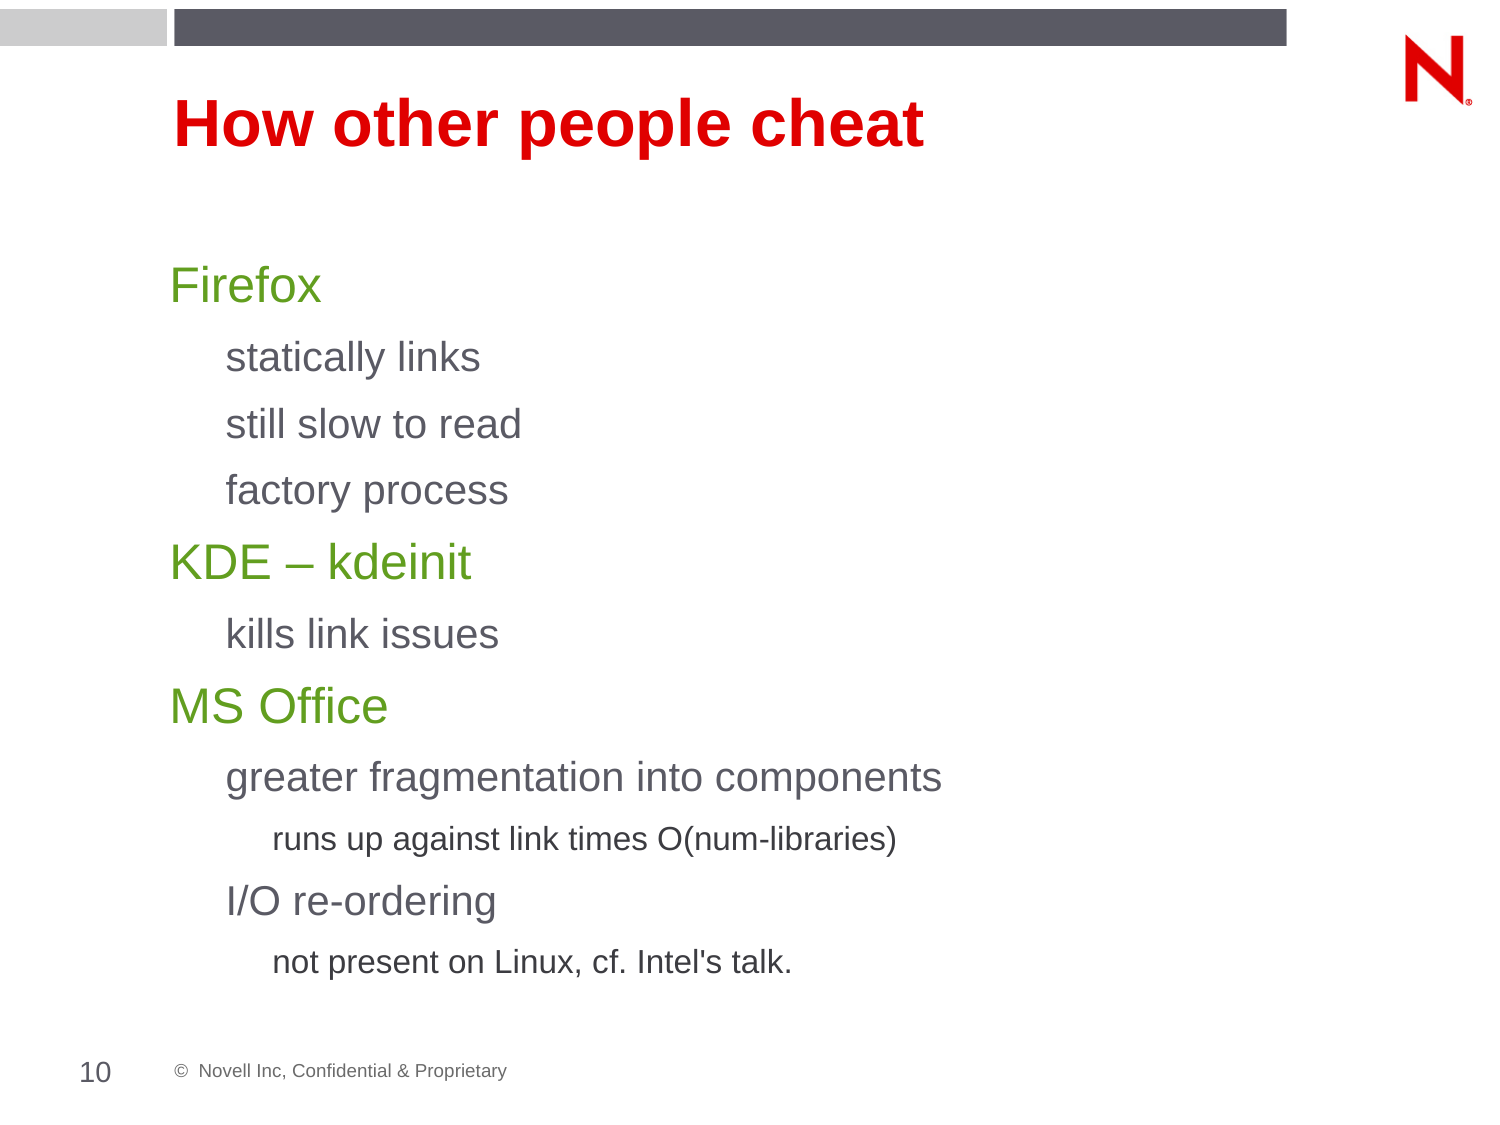

# How other people cheat
Firefox
statically links
still slow to read
factory process
KDE – kdeinit
kills link issues
MS Office
greater fragmentation into components
runs up against link times O(num-libraries)
I/O re-ordering
not present on Linux, cf. Intel's talk.